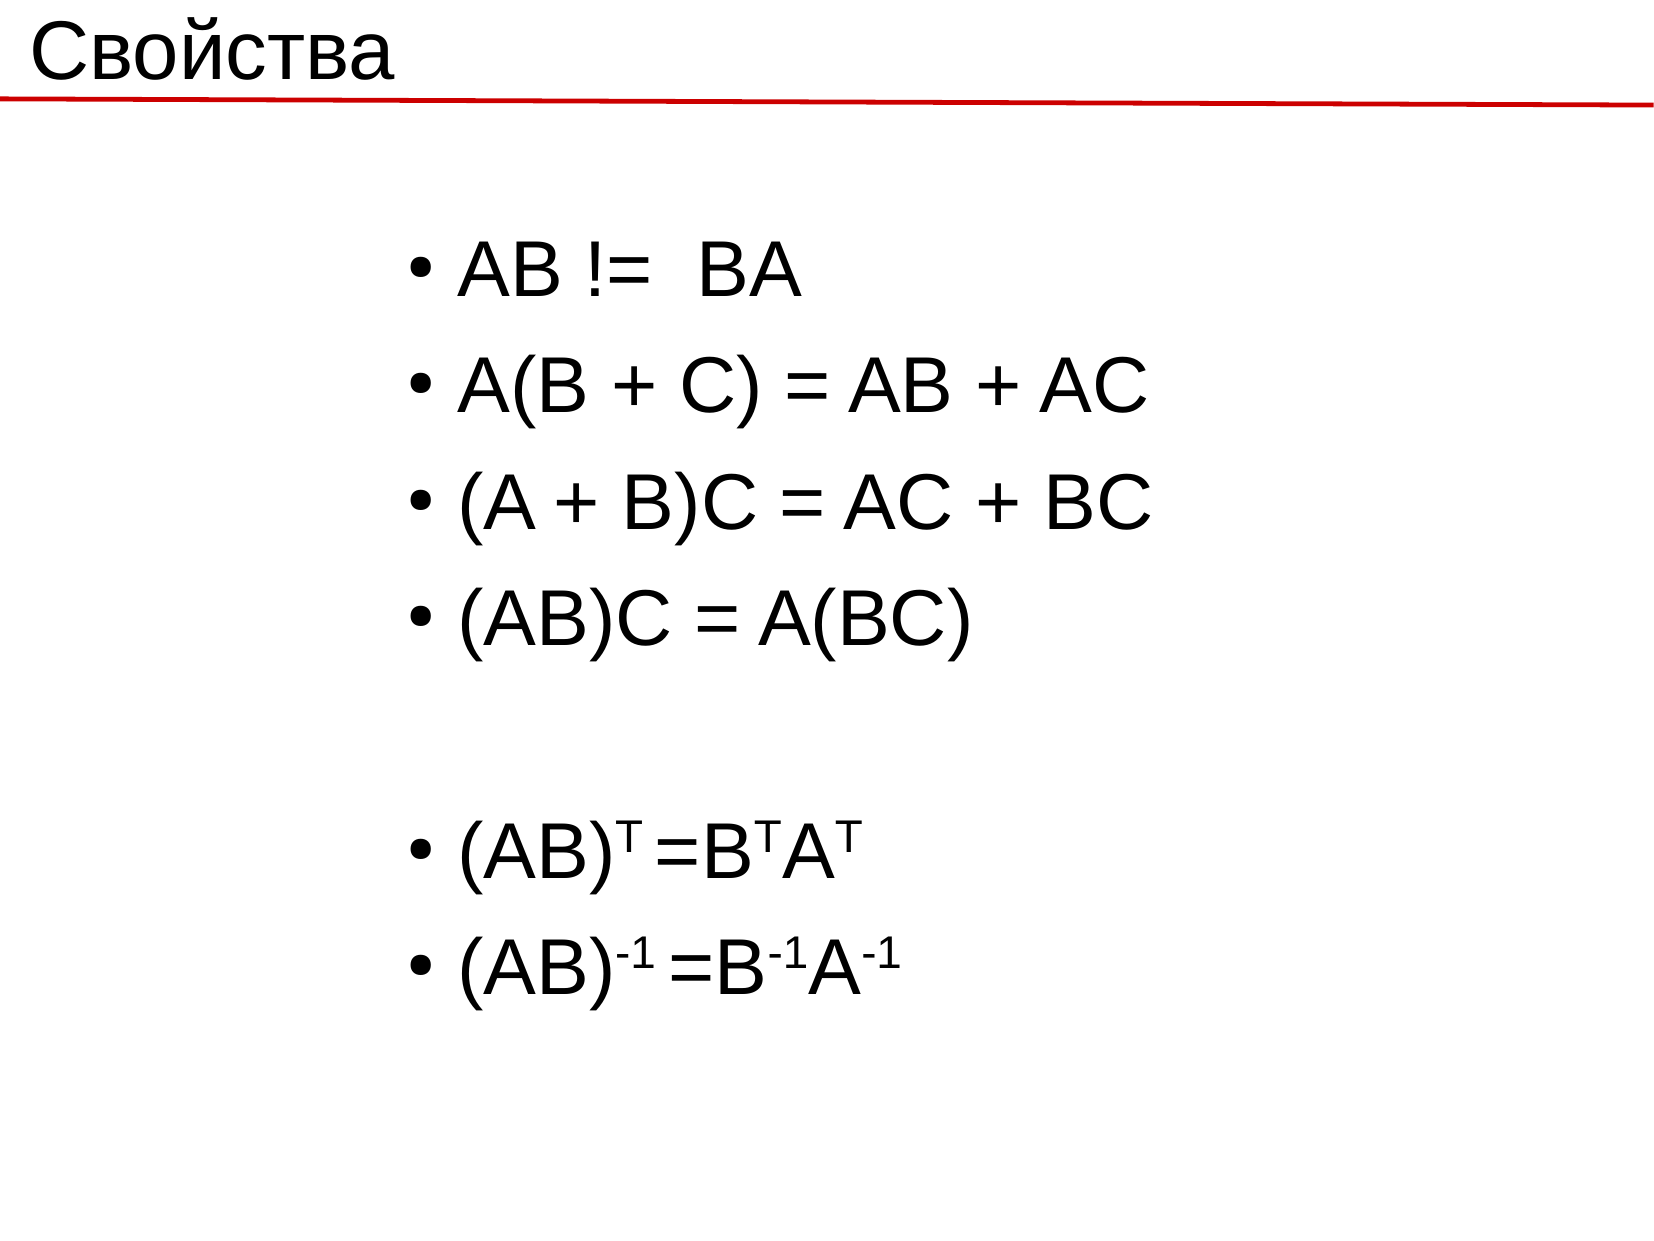

# Свойства
AB != BA
A(B + C) = AB + AC
(A + B)C = AC + BC
(AB)C = A(BC)
(AB)T =BTAT
(AB)-1 =B-1A-1